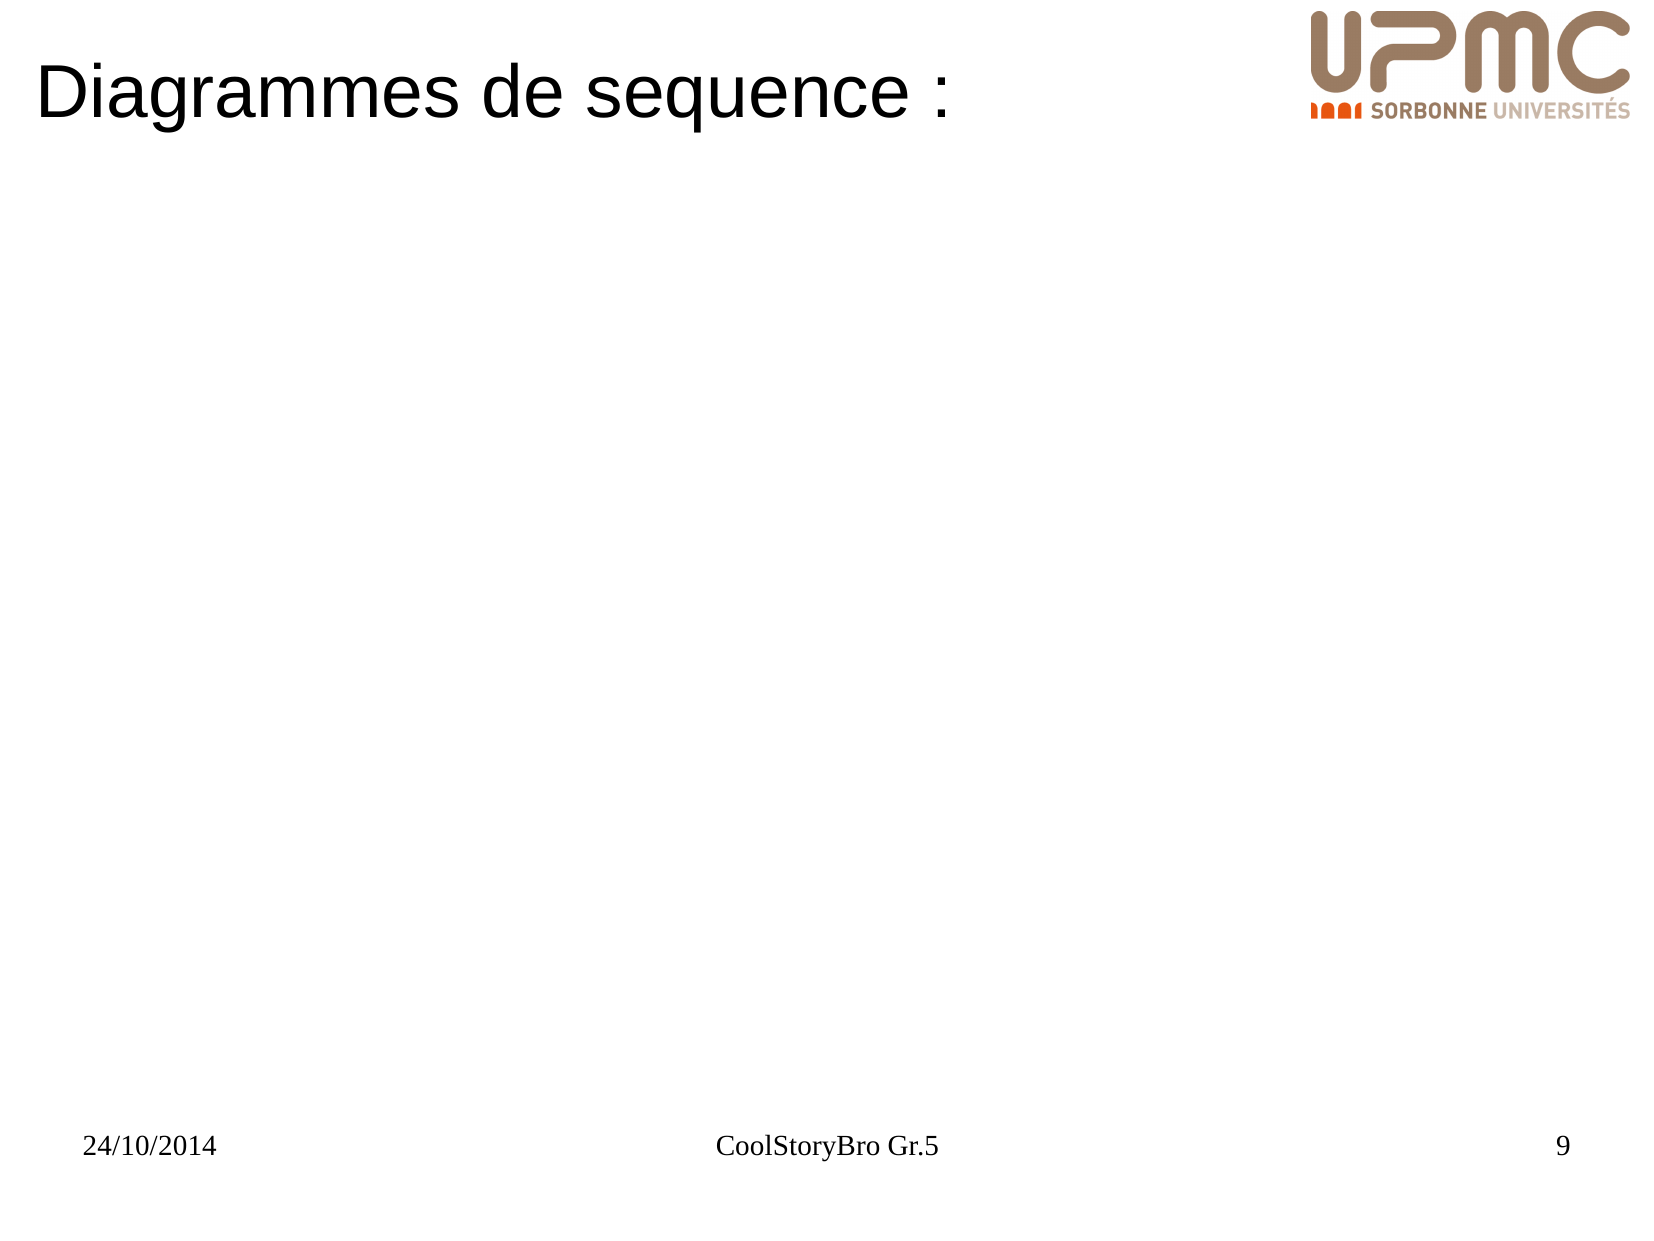

# Diagrammes de sequence :
24/10/2014
CoolStoryBro Gr.5
9